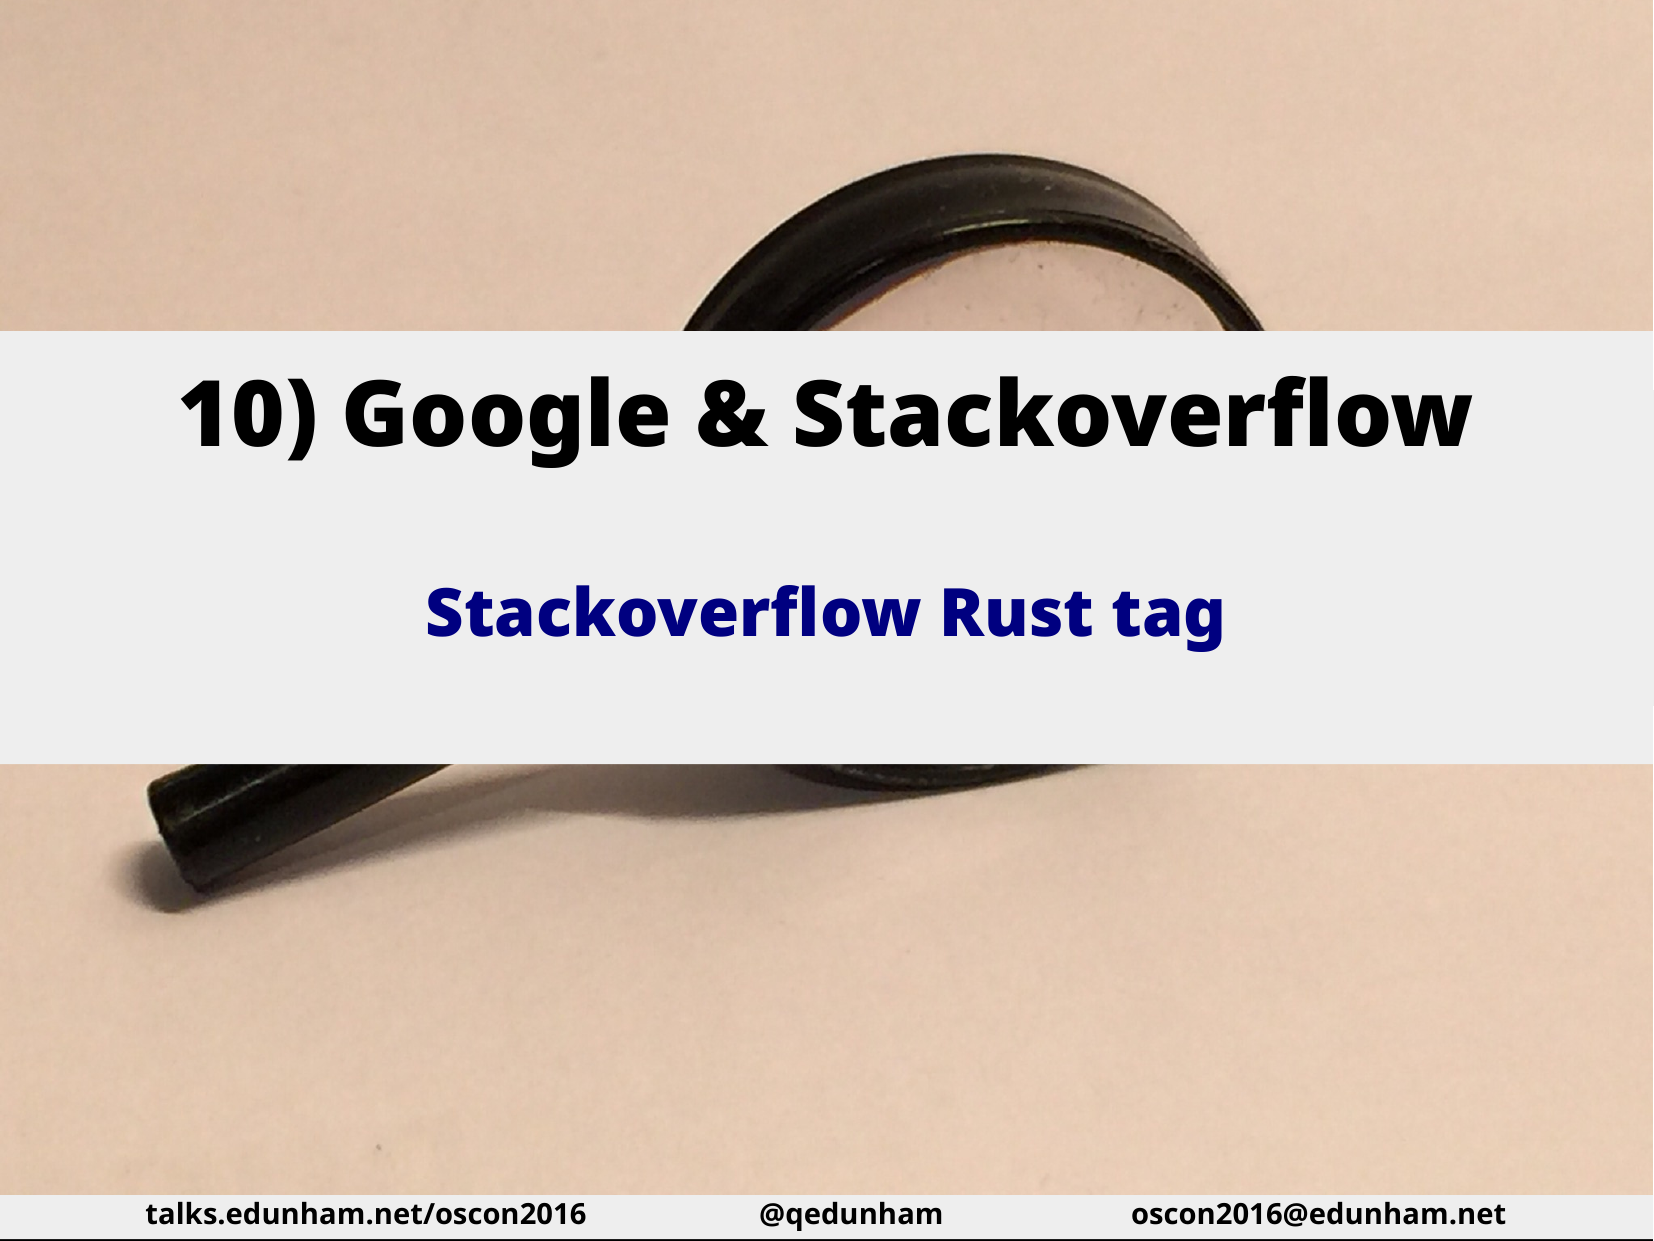

# 10) Google & Stackoverflow Stackoverflow Rust tag